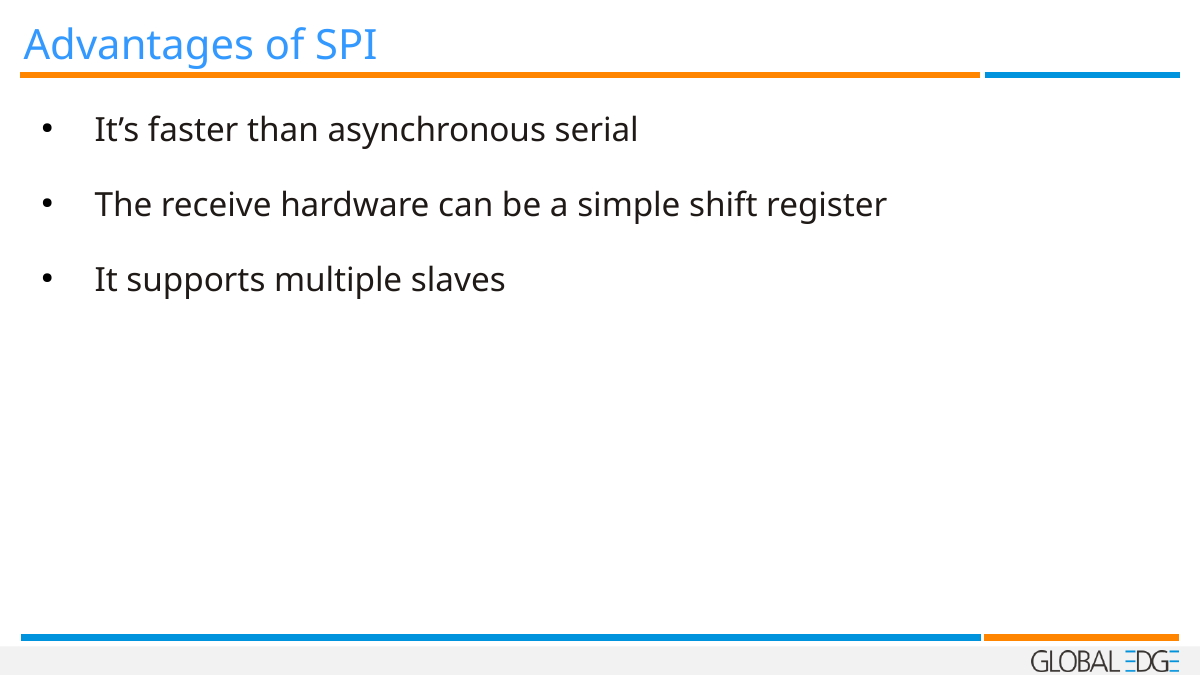

# Advantages of SPI
It’s faster than asynchronous serial
The receive hardware can be a simple shift register
It supports multiple slaves